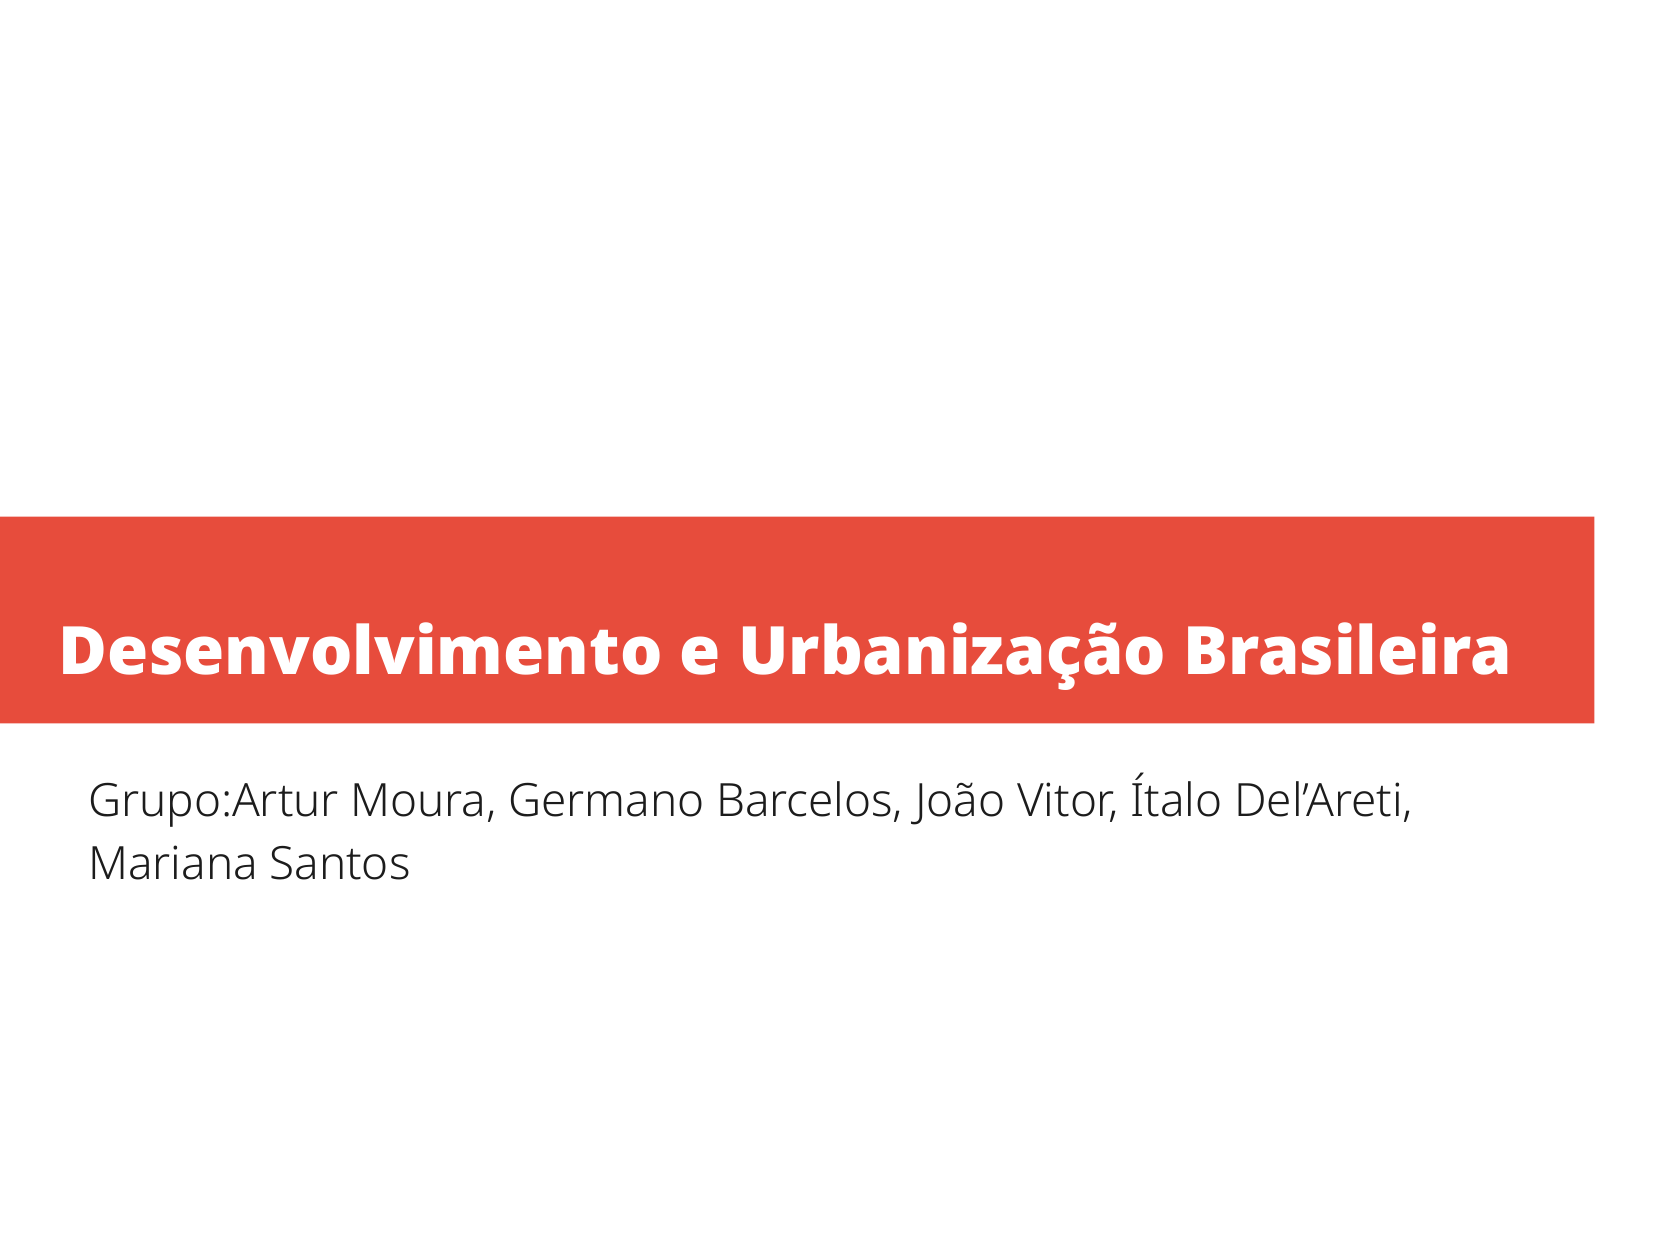

# Desenvolvimento e Urbanização Brasileira
Grupo:Artur Moura, Germano Barcelos, João Vitor, Ítalo Del’Areti, Mariana Santos